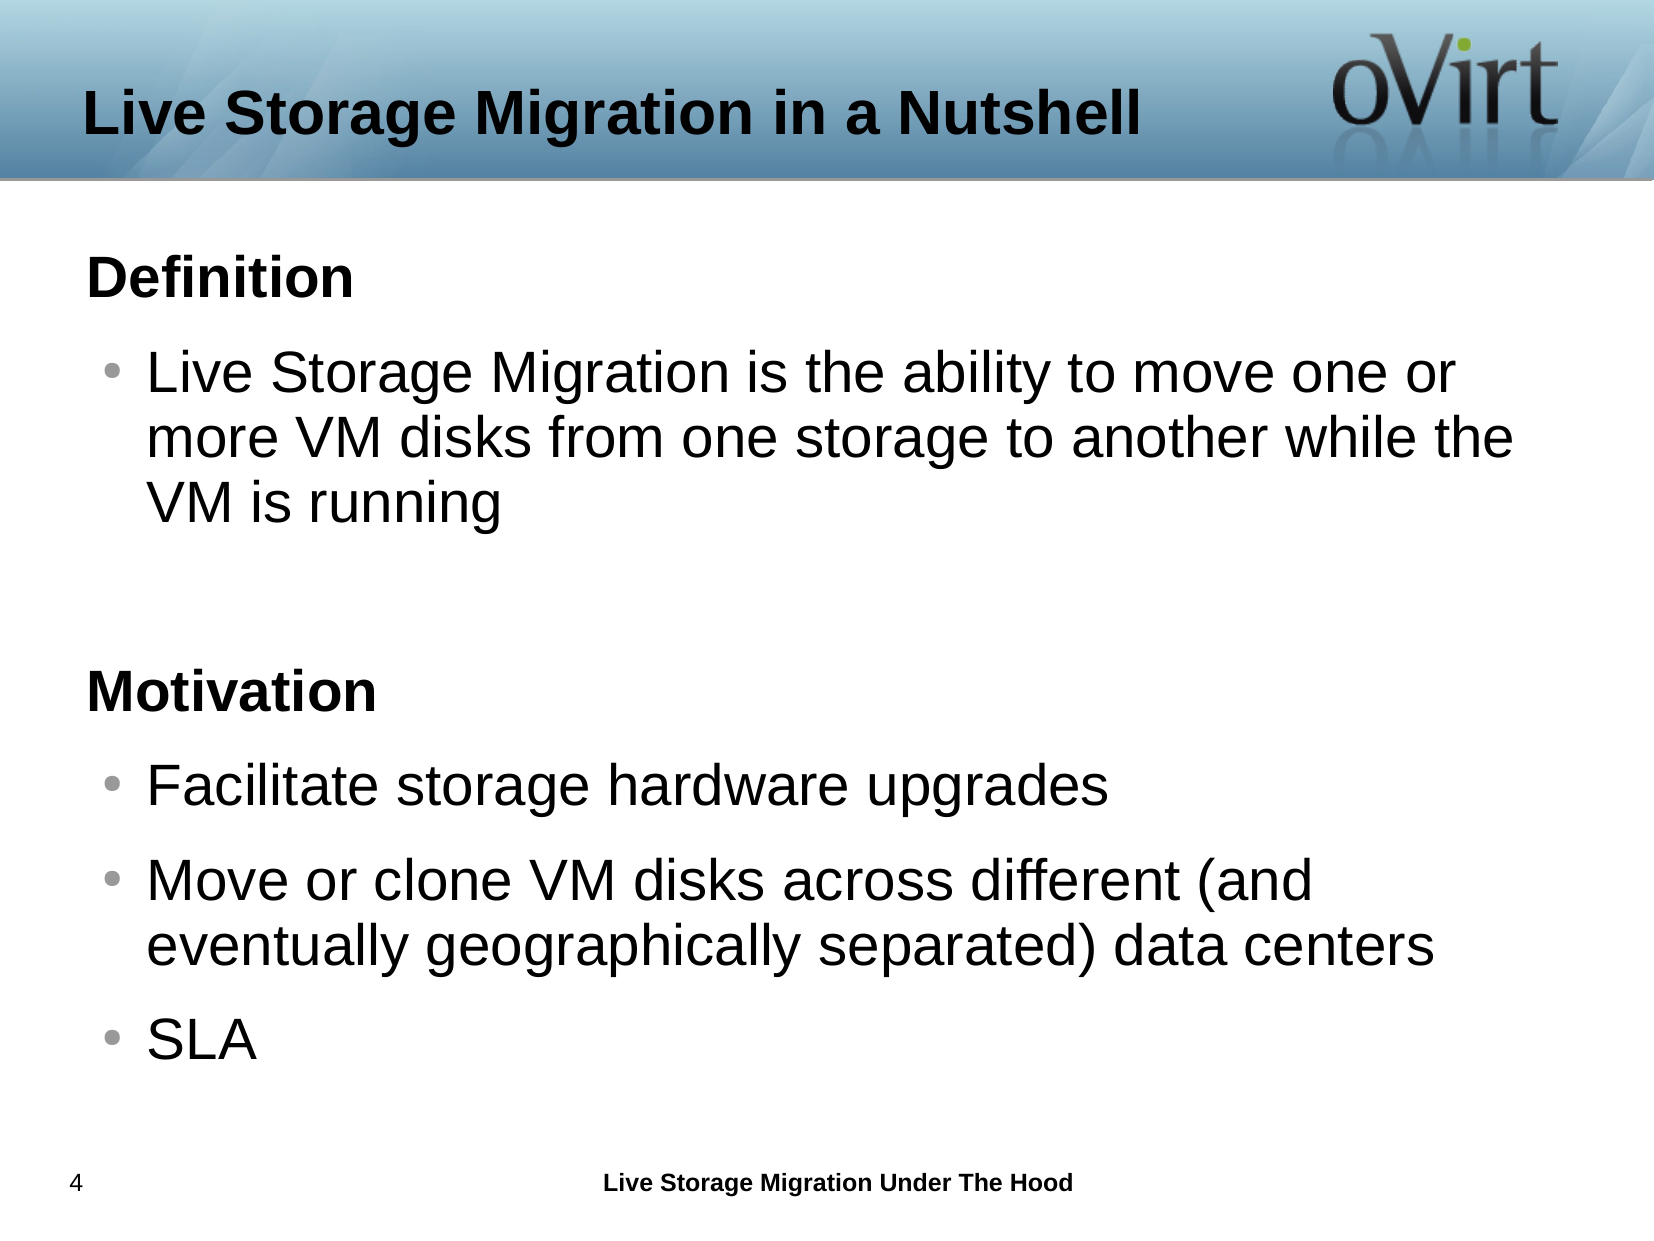

# Live Storage Migration in a Nutshell
Definition
Live Storage Migration is the ability to move one or more VM disks from one storage to another while the VM is running
Motivation
Facilitate storage hardware upgrades
Move or clone VM disks across different (and eventually geographically separated) data centers
SLA